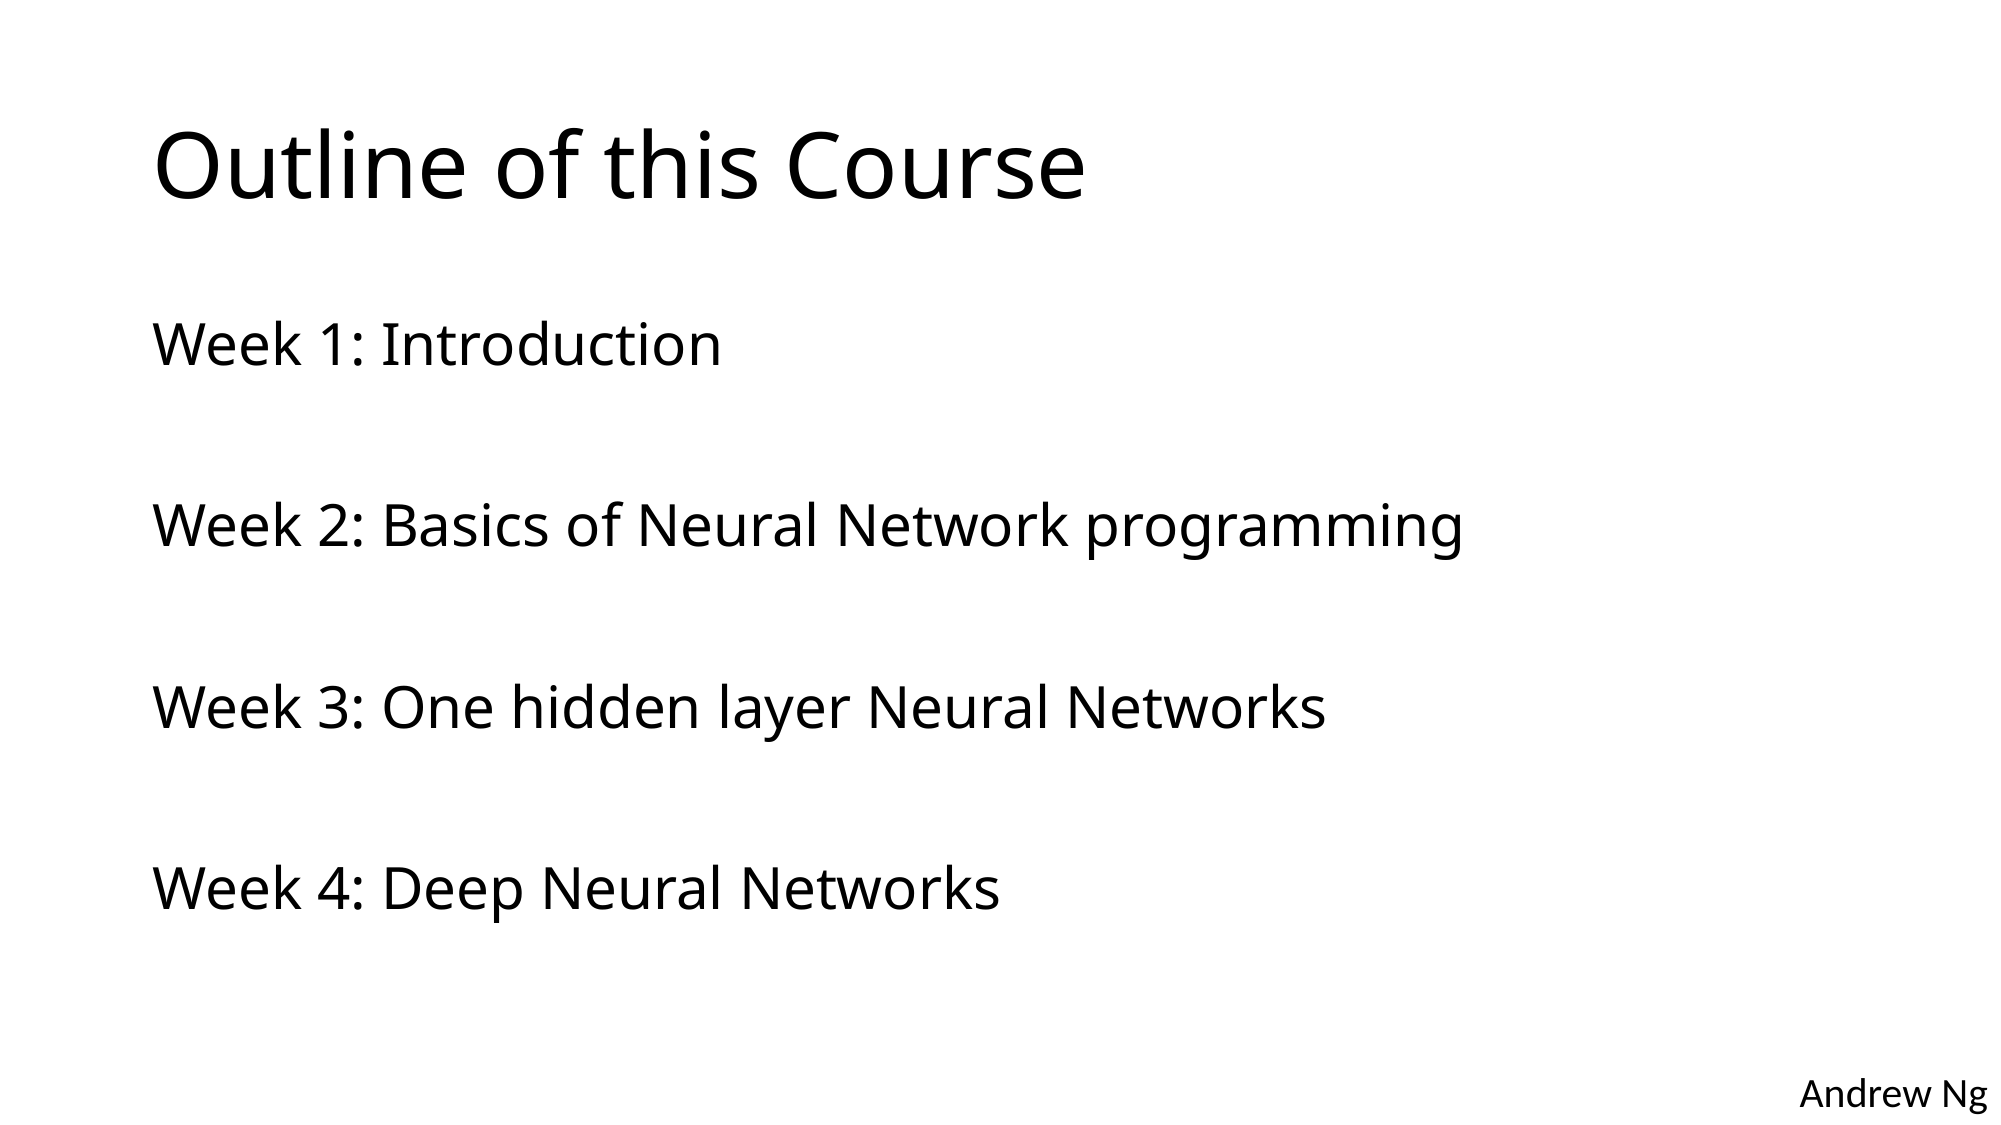

# Outline of this Course
Week 1: Introduction
Week 2: Basics of Neural Network programming
Week 3: One hidden layer Neural Networks
Week 4: Deep Neural Networks